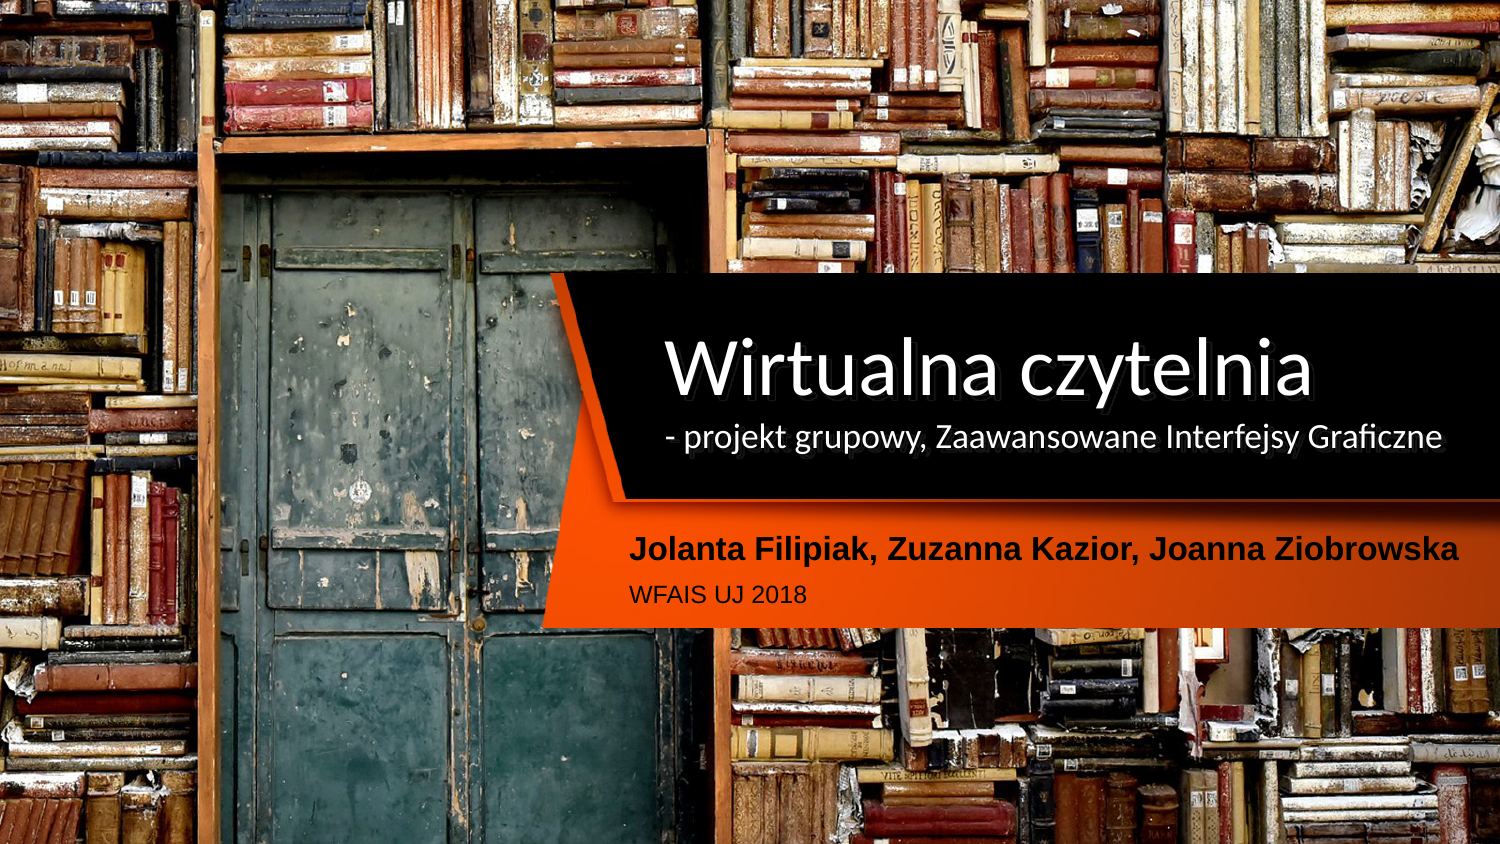

# Wirtualna czytelnia - projekt grupowy, Zaawansowane Interfejsy Graficzne
Jolanta Filipiak, Zuzanna Kazior, Joanna Ziobrowska
WFAIS UJ 2018